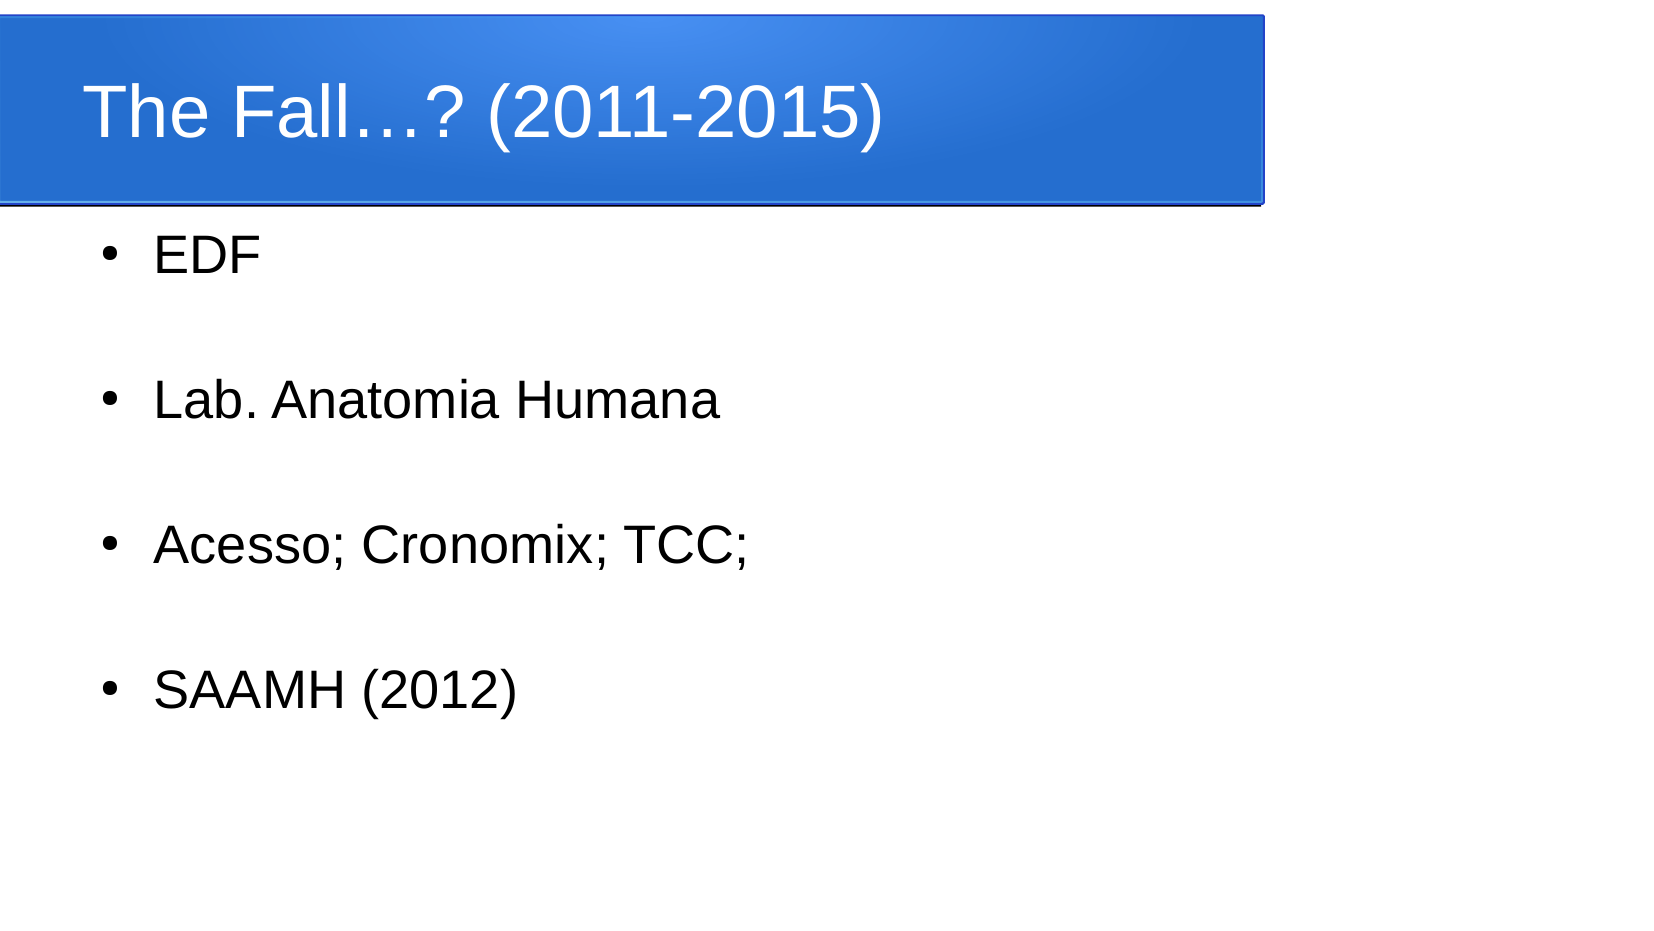

# The Fall…? (2011-2015)
EDF
Lab. Anatomia Humana
Acesso; Cronomix; TCC;
SAAMH (2012)